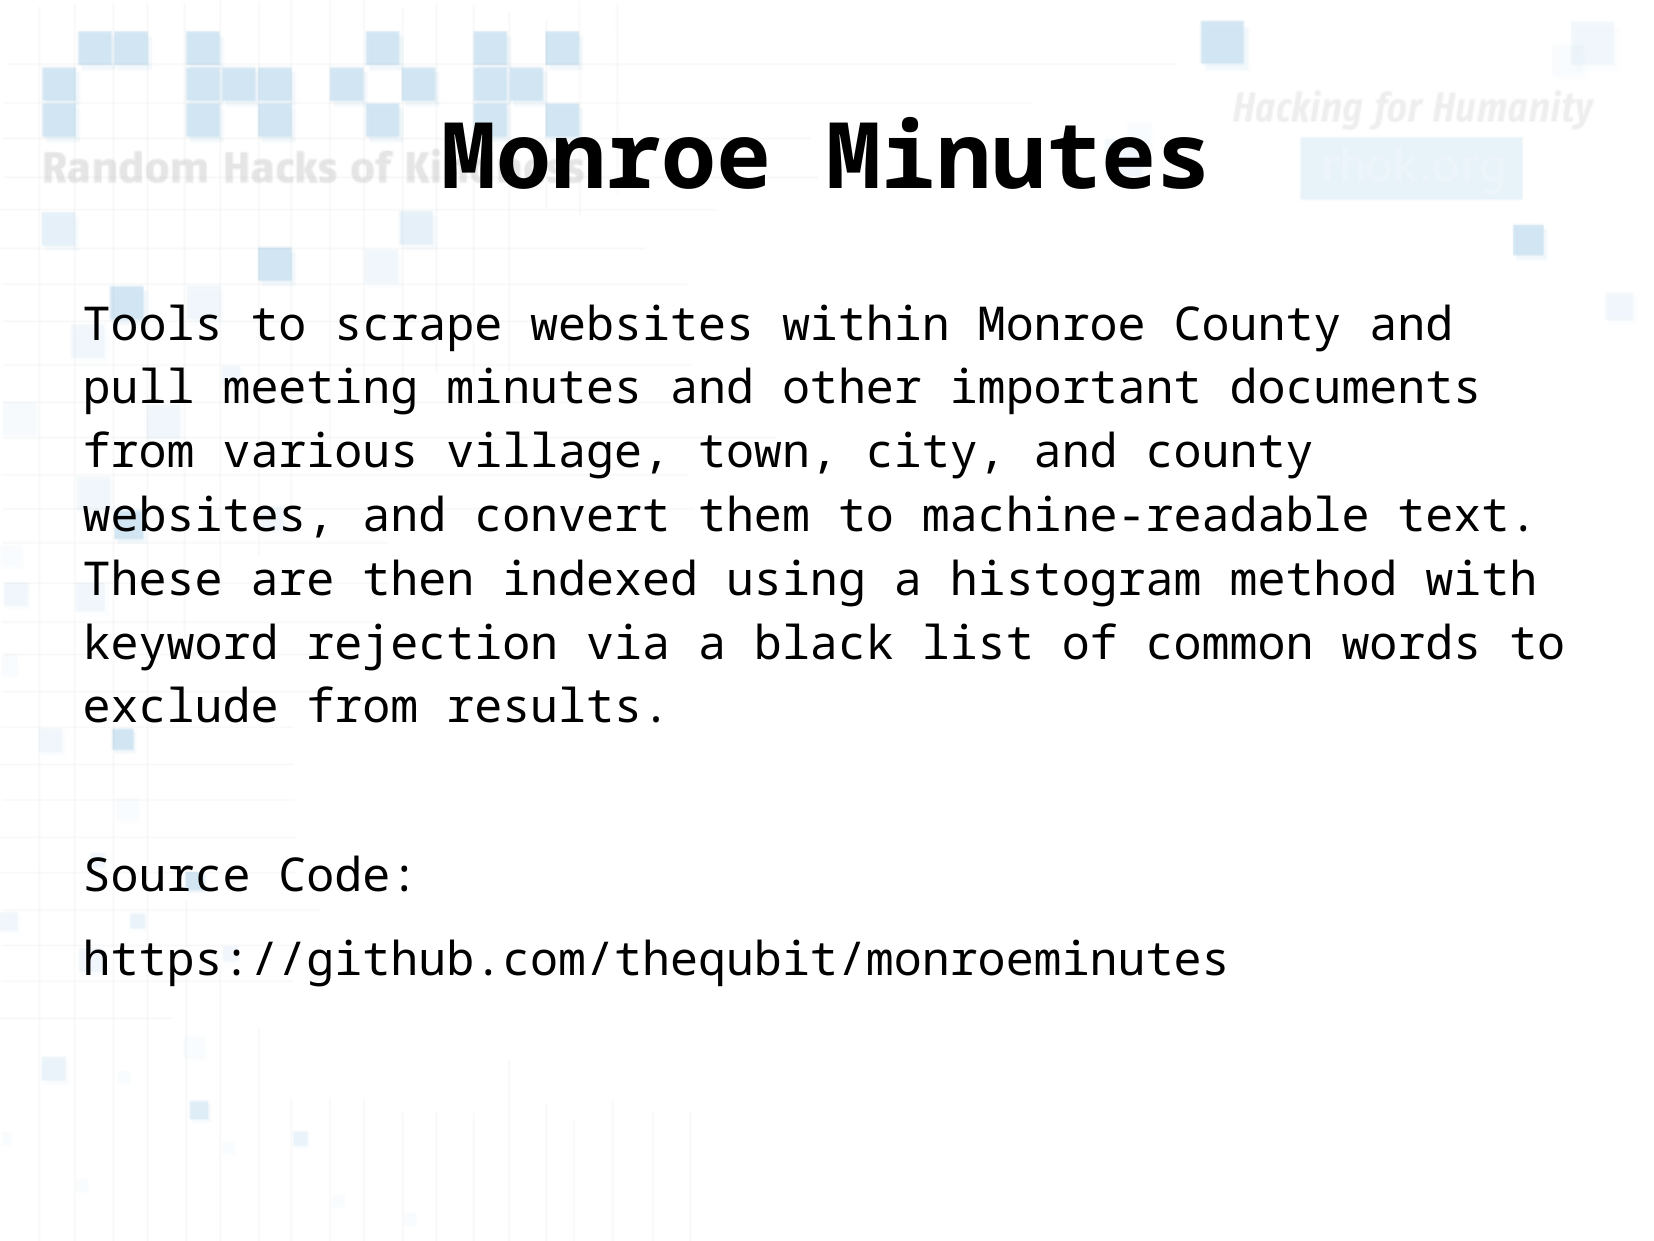

# Monroe Minutes
Tools to scrape websites within Monroe County and pull meeting minutes and other important documents from various village, town, city, and county websites, and convert them to machine-readable text. These are then indexed using a histogram method with keyword rejection via a black list of common words to exclude from results.
Source Code:
https://github.com/thequbit/monroeminutes